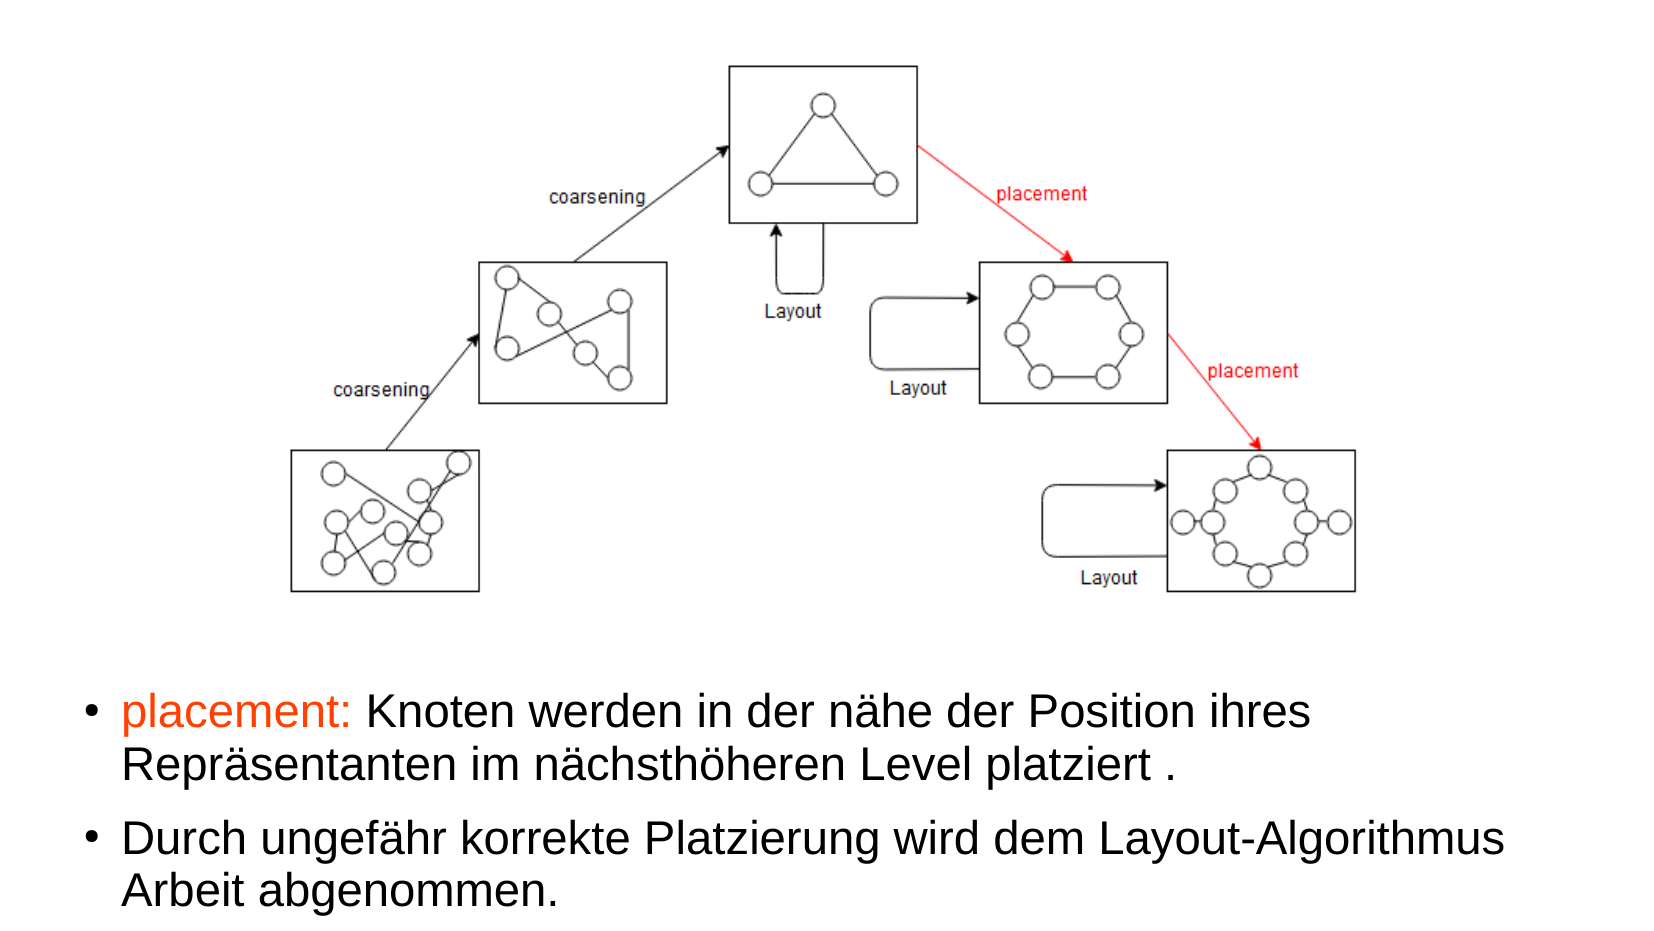

# placement: Knoten werden in der nähe der Position ihres Repräsentanten im nächsthöheren Level platziert .
Durch ungefähr korrekte Platzierung wird dem Layout-Algorithmus Arbeit abgenommen.